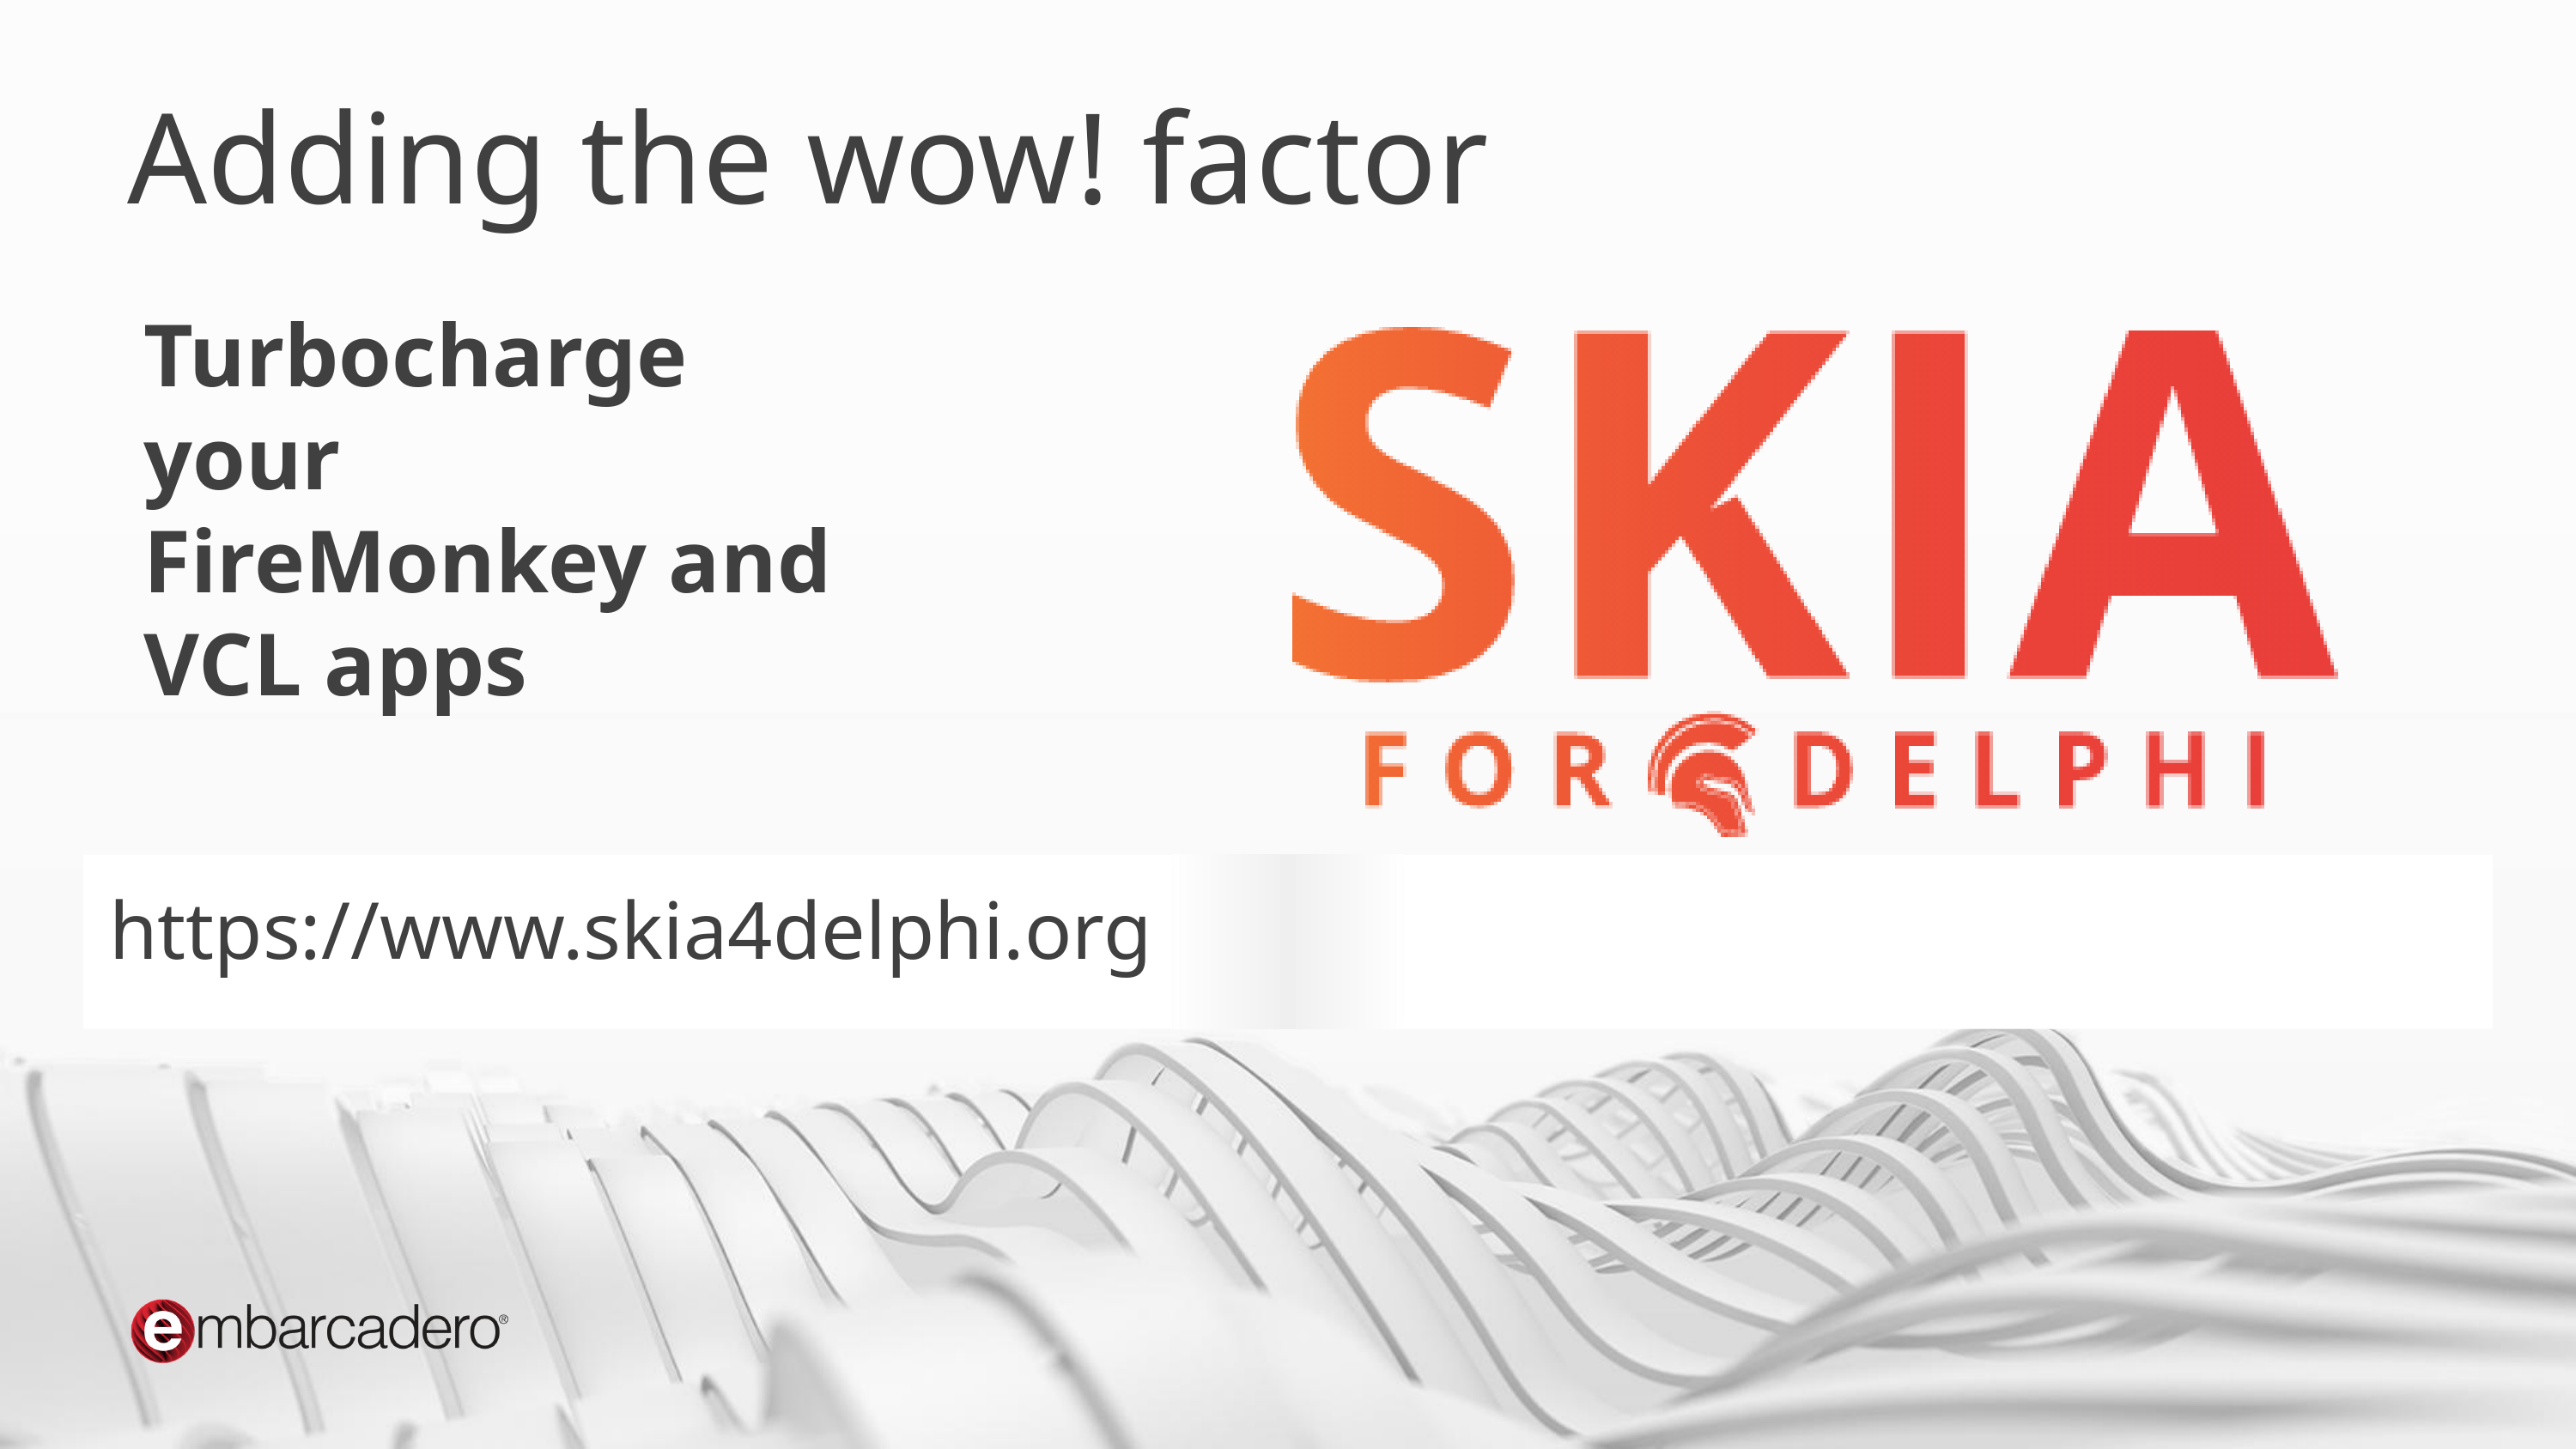

Adding the wow! factor
# Turbocharge your FireMonkey and VCL apps
https://www.skia4delphi.org